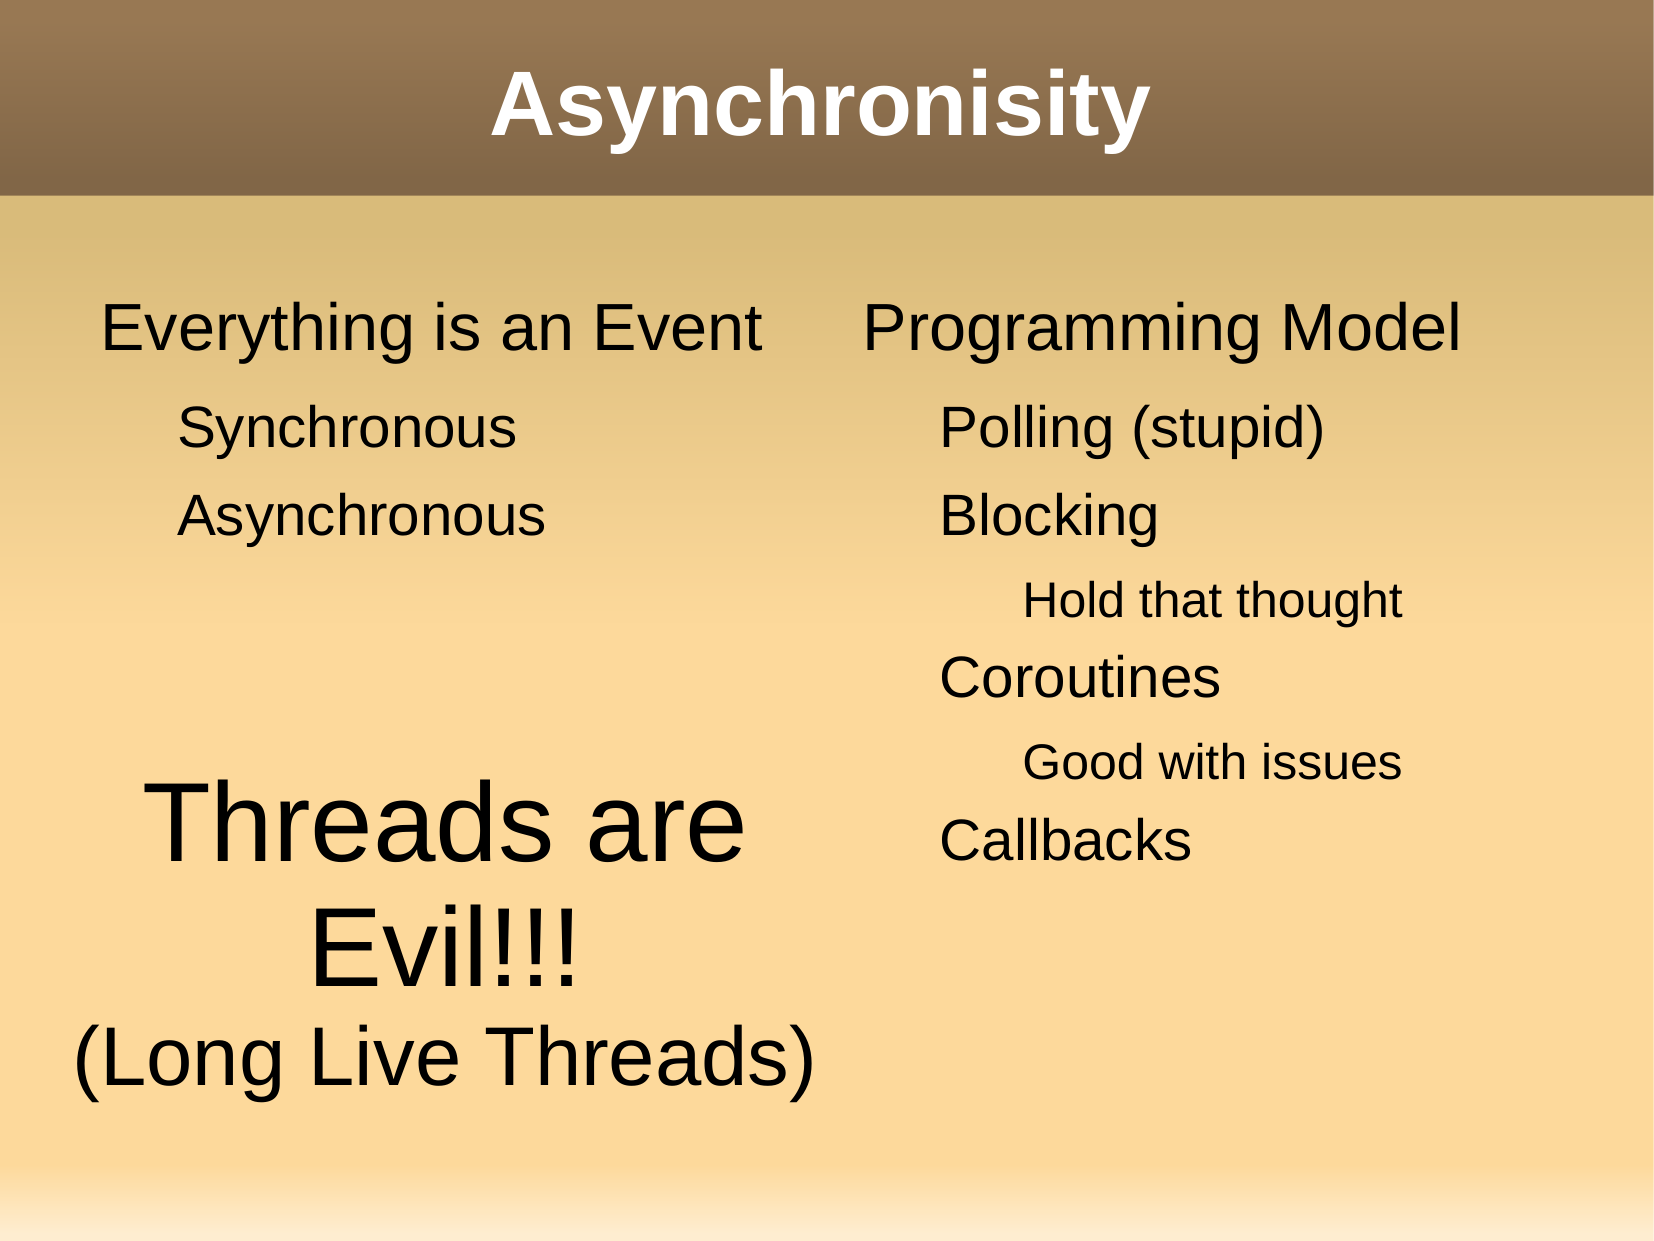

# Asynchronisity
Everything is an Event
Synchronous
Asynchronous
Programming Model
Polling (stupid)
Blocking
Hold that thought
Coroutines
Good with issues
Callbacks
Threads are Evil!!!
(Long Live Threads)